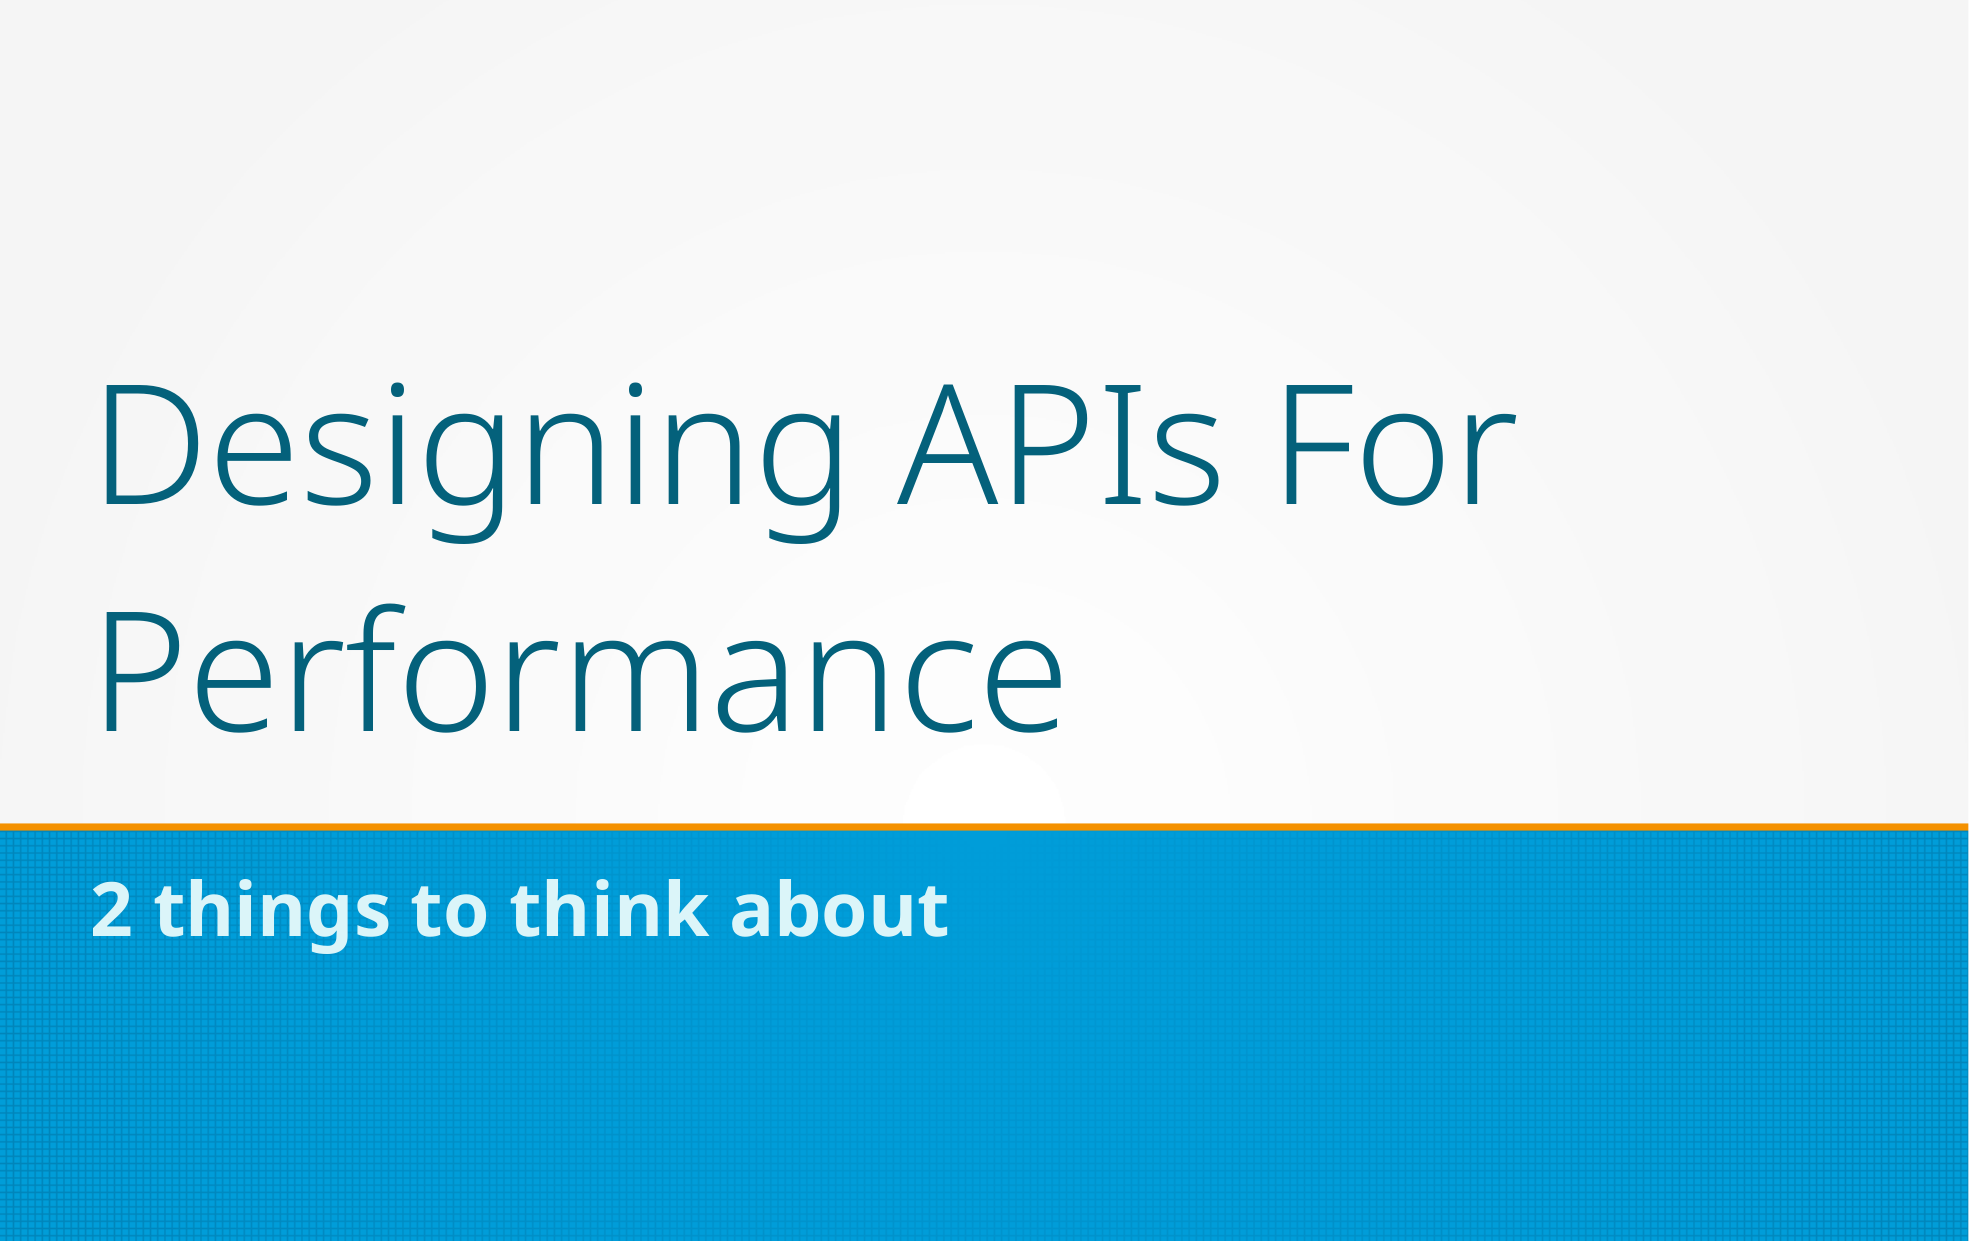

# Designing APIs For Performance
2 things to think about